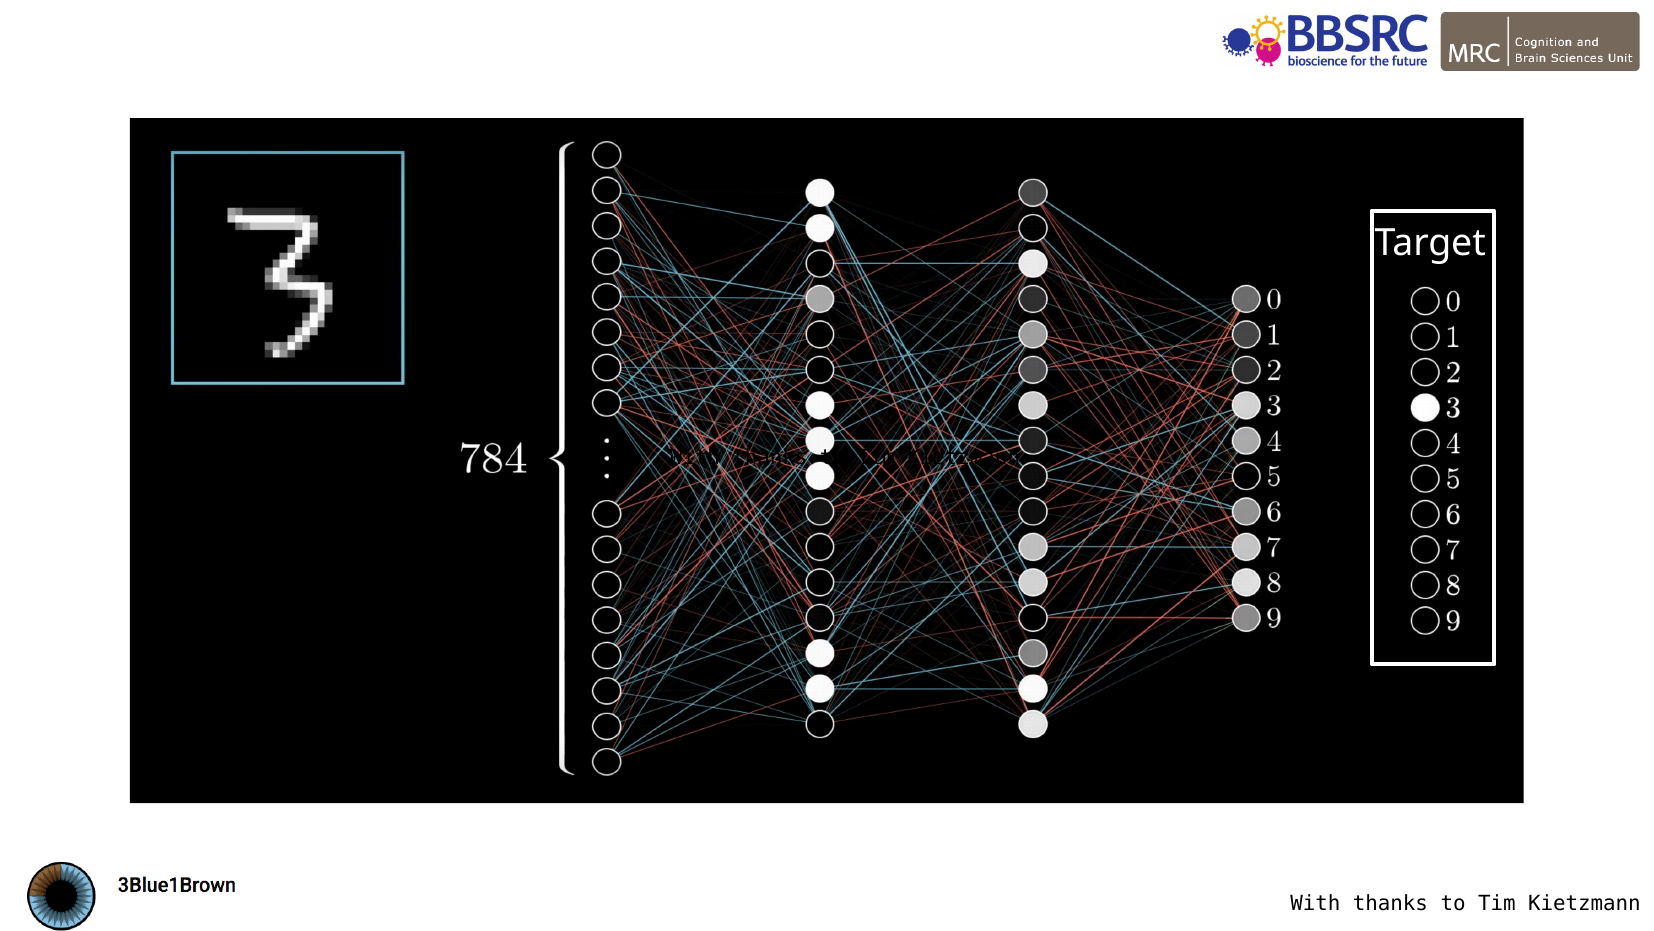

Target
With thanks to Tim Kietzmann
With thanks to Tim Kietzmann